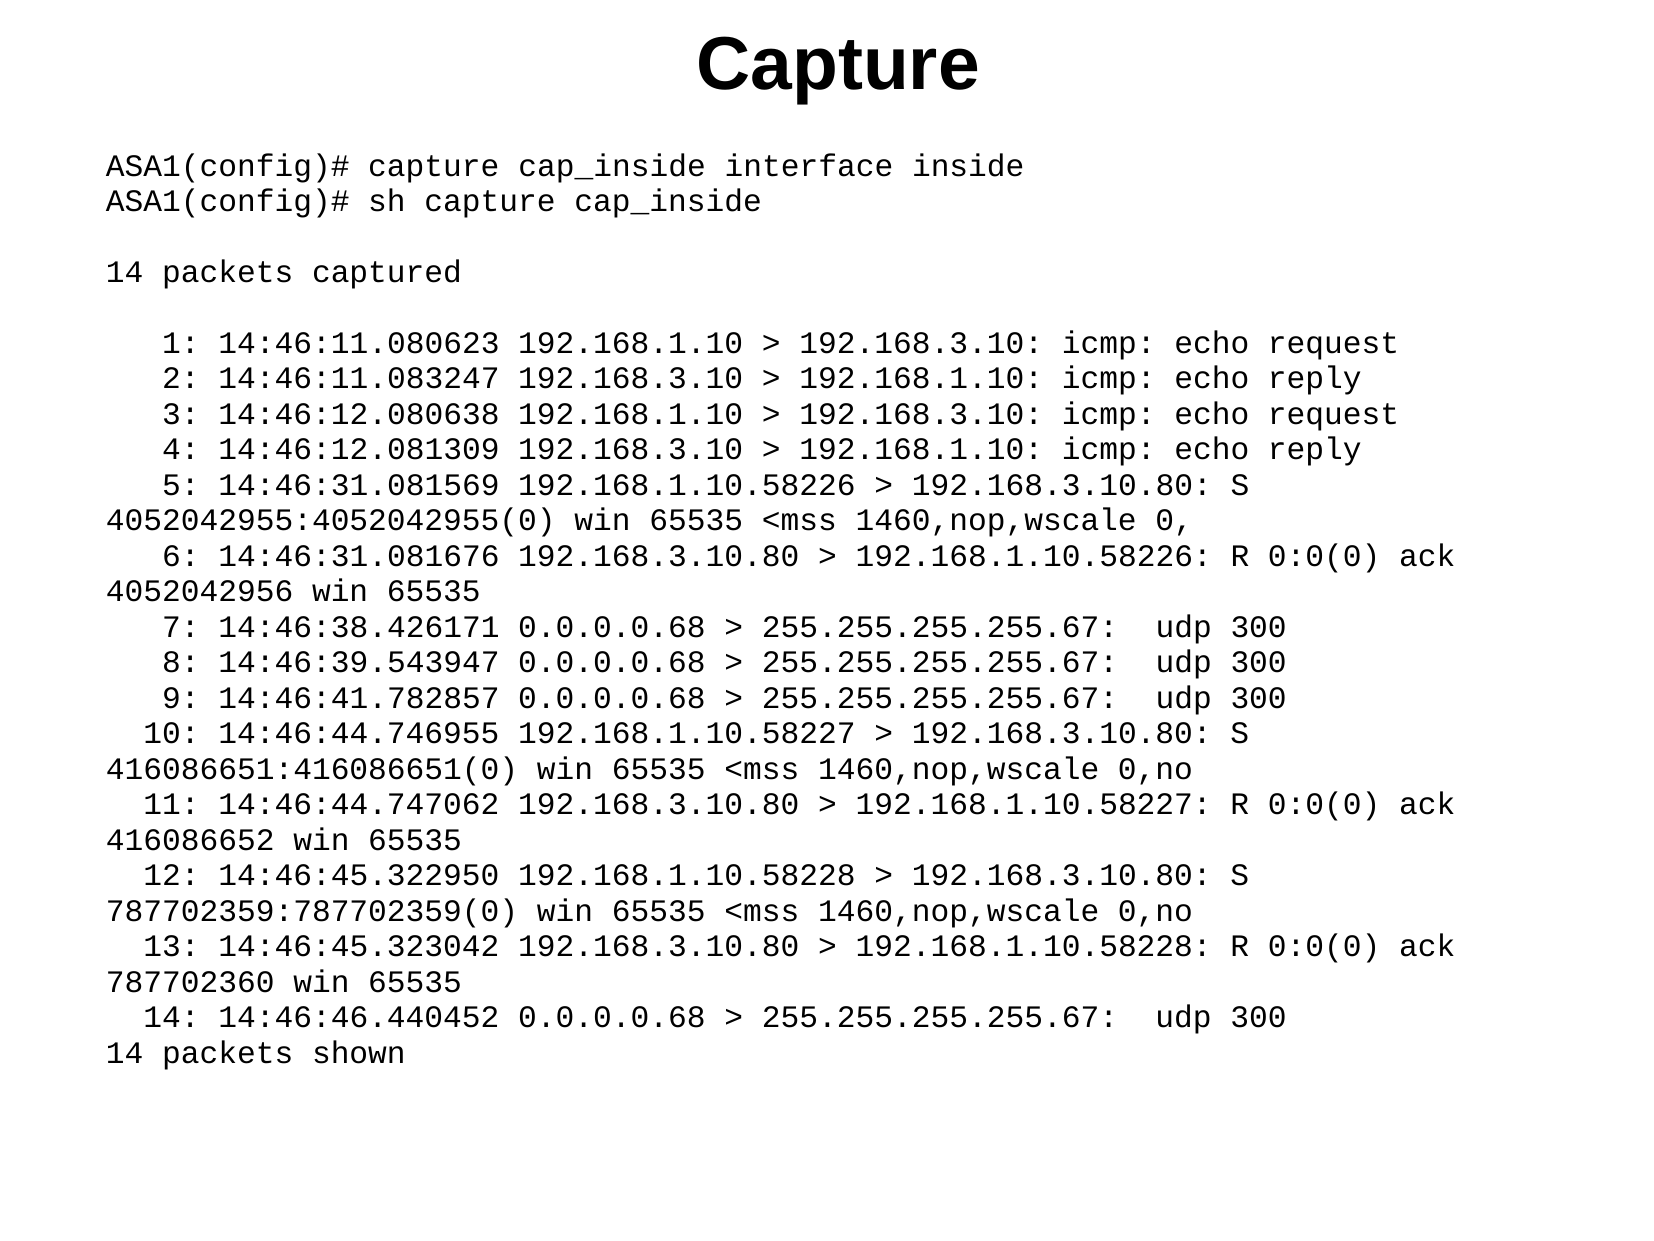

Capture
# ASA1(config)# capture cap_inside interface inside
ASA1(config)# sh capture cap_inside
14 packets captured
 1: 14:46:11.080623 192.168.1.10 > 192.168.3.10: icmp: echo request
 2: 14:46:11.083247 192.168.3.10 > 192.168.1.10: icmp: echo reply
 3: 14:46:12.080638 192.168.1.10 > 192.168.3.10: icmp: echo request
 4: 14:46:12.081309 192.168.3.10 > 192.168.1.10: icmp: echo reply
 5: 14:46:31.081569 192.168.1.10.58226 > 192.168.3.10.80: S 4052042955:4052042955(0) win 65535 <mss 1460,nop,wscale 0,
 6: 14:46:31.081676 192.168.3.10.80 > 192.168.1.10.58226: R 0:0(0) ack 4052042956 win 65535
 7: 14:46:38.426171 0.0.0.0.68 > 255.255.255.255.67: udp 300
 8: 14:46:39.543947 0.0.0.0.68 > 255.255.255.255.67: udp 300
 9: 14:46:41.782857 0.0.0.0.68 > 255.255.255.255.67: udp 300
 10: 14:46:44.746955 192.168.1.10.58227 > 192.168.3.10.80: S 416086651:416086651(0) win 65535 <mss 1460,nop,wscale 0,no
 11: 14:46:44.747062 192.168.3.10.80 > 192.168.1.10.58227: R 0:0(0) ack 416086652 win 65535
 12: 14:46:45.322950 192.168.1.10.58228 > 192.168.3.10.80: S 787702359:787702359(0) win 65535 <mss 1460,nop,wscale 0,no
 13: 14:46:45.323042 192.168.3.10.80 > 192.168.1.10.58228: R 0:0(0) ack 787702360 win 65535
 14: 14:46:46.440452 0.0.0.0.68 > 255.255.255.255.67: udp 300
14 packets shown